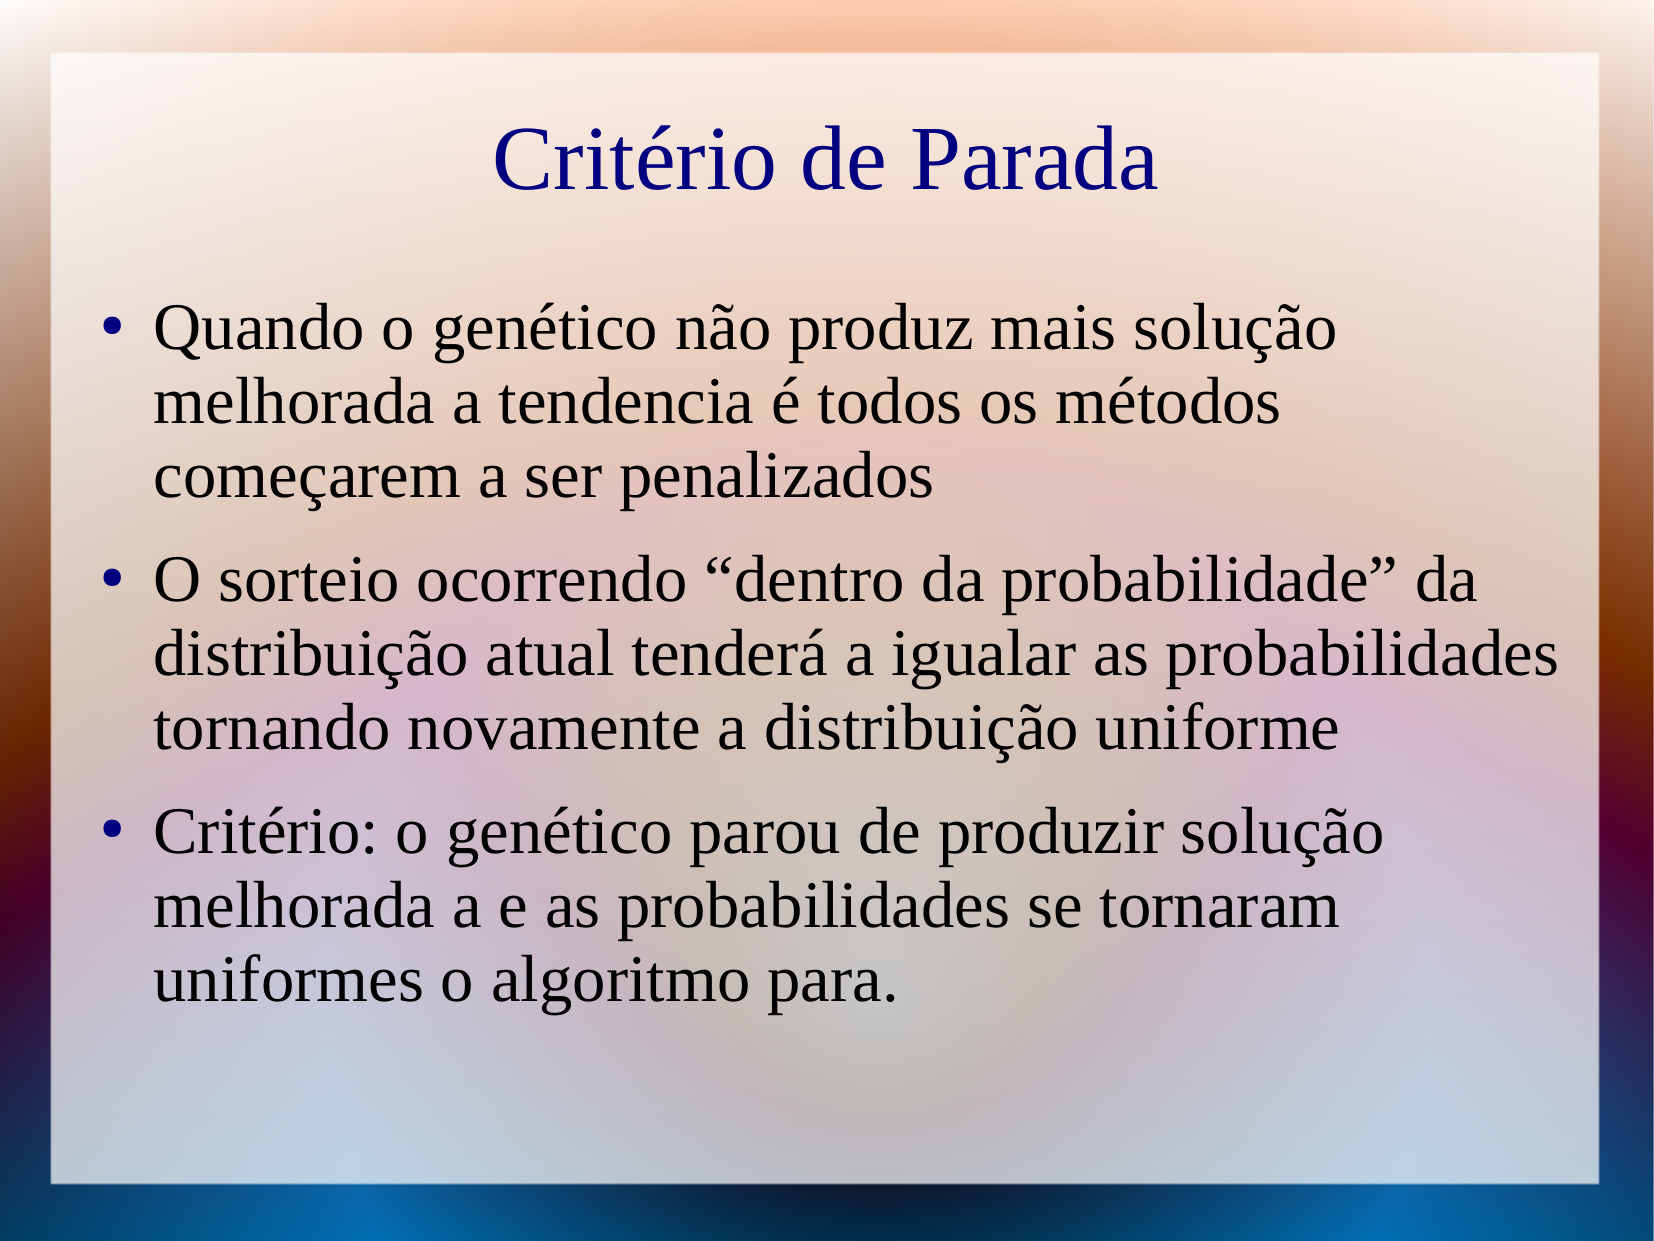

# Critério de Parada
Quando o genético não produz mais solução melhorada a tendencia é todos os métodos começarem a ser penalizados
O sorteio ocorrendo “dentro da probabilidade” da distribuição atual tenderá a igualar as probabilidades tornando novamente a distribuição uniforme
Critério: o genético parou de produzir solução melhorada a e as probabilidades se tornaram uniformes o algoritmo para.